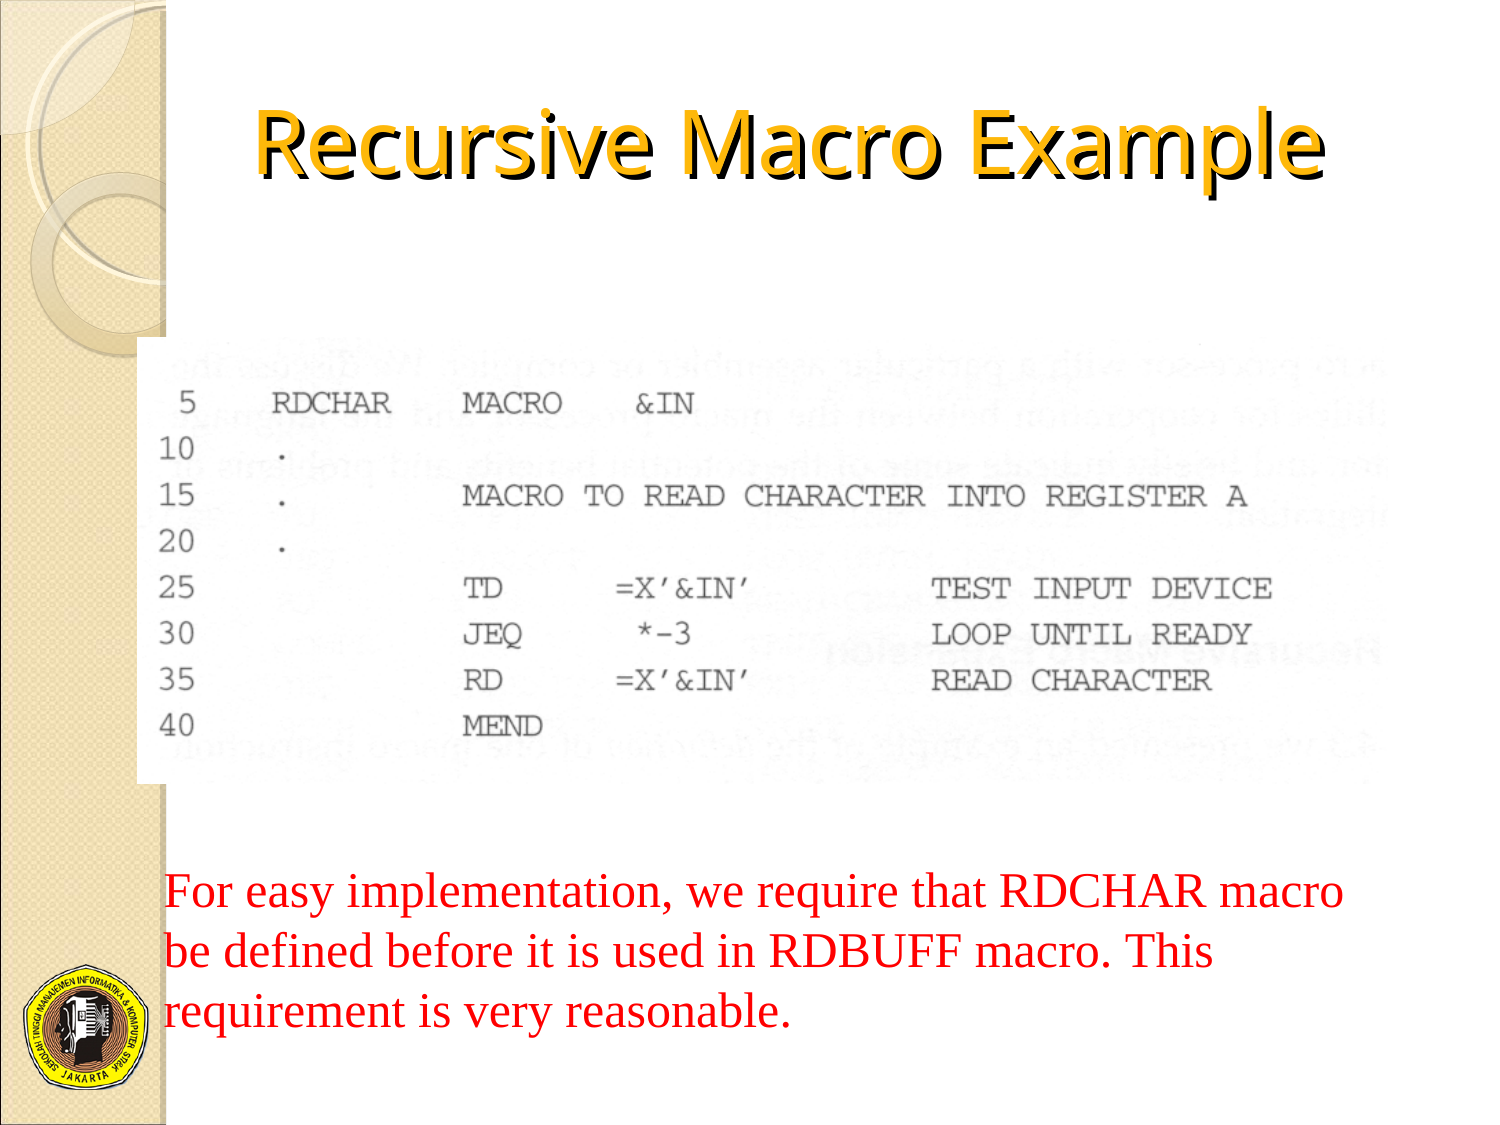

Recursive Macro Example
For easy implementation, we require that RDCHAR macro
be defined before it is used in RDBUFF macro. This
requirement is very reasonable.